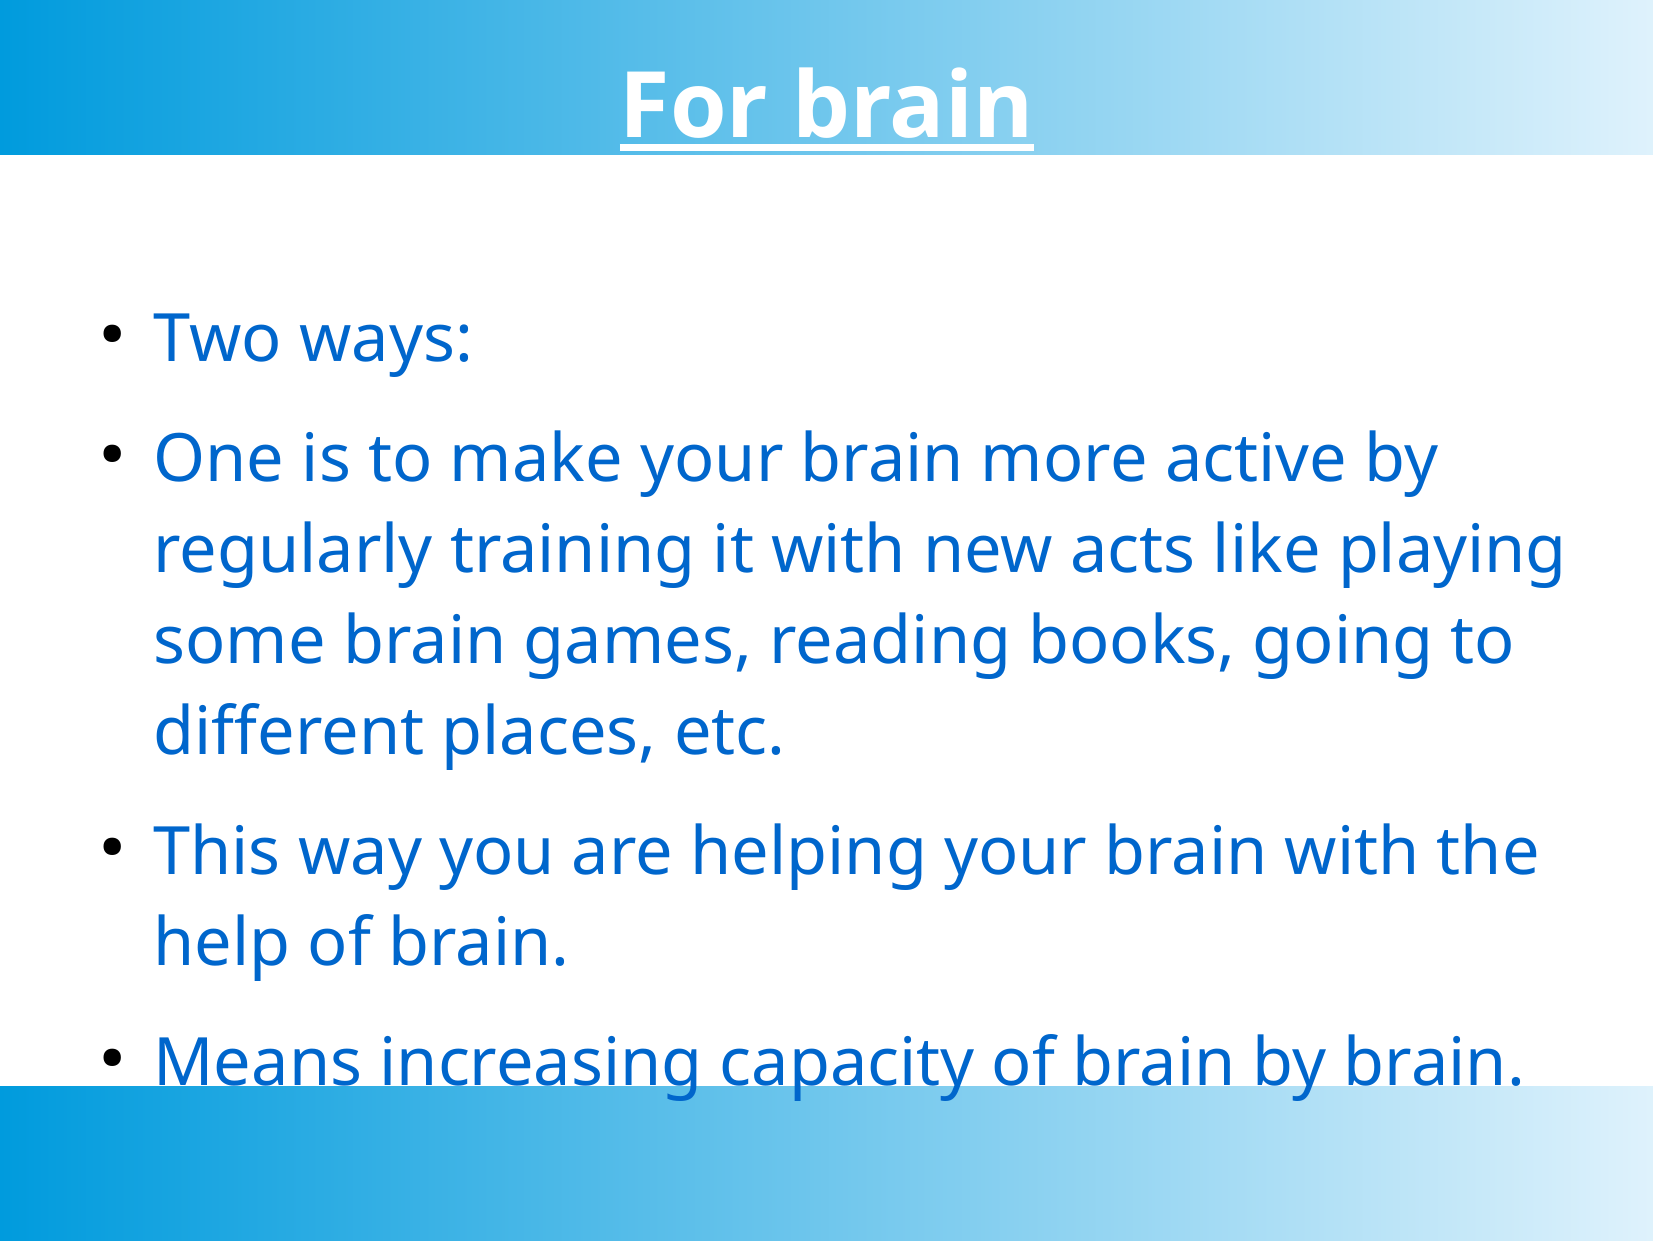

# For brain
Two ways:
One is to make your brain more active by regularly training it with new acts like playing some brain games, reading books, going to different places, etc.
This way you are helping your brain with the help of brain.
Means increasing capacity of brain by brain.